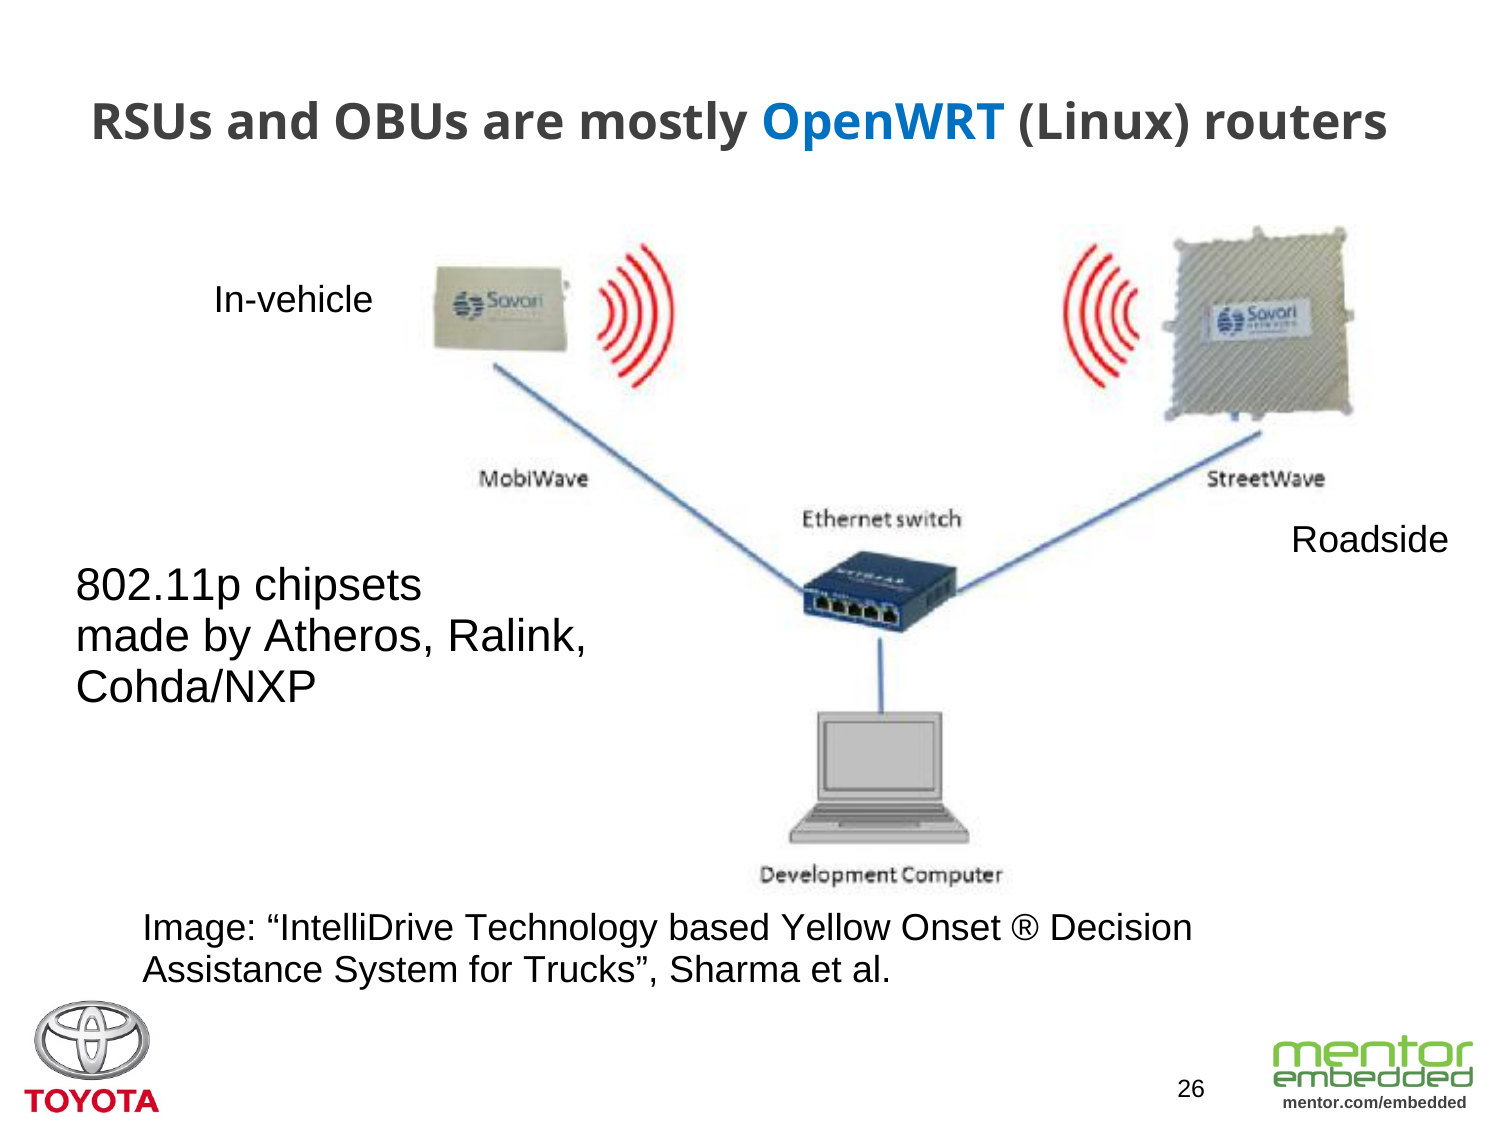

RSUs and OBUs are mostly OpenWRT (Linux) routers
In-vehicle
Roadside
802.11p chipsets
made by Atheros, Ralink,
Cohda/NXP
Image: “IntelliDrive Technology based Yellow Onset ® Decision Assistance System for Trucks”, Sharma et al.